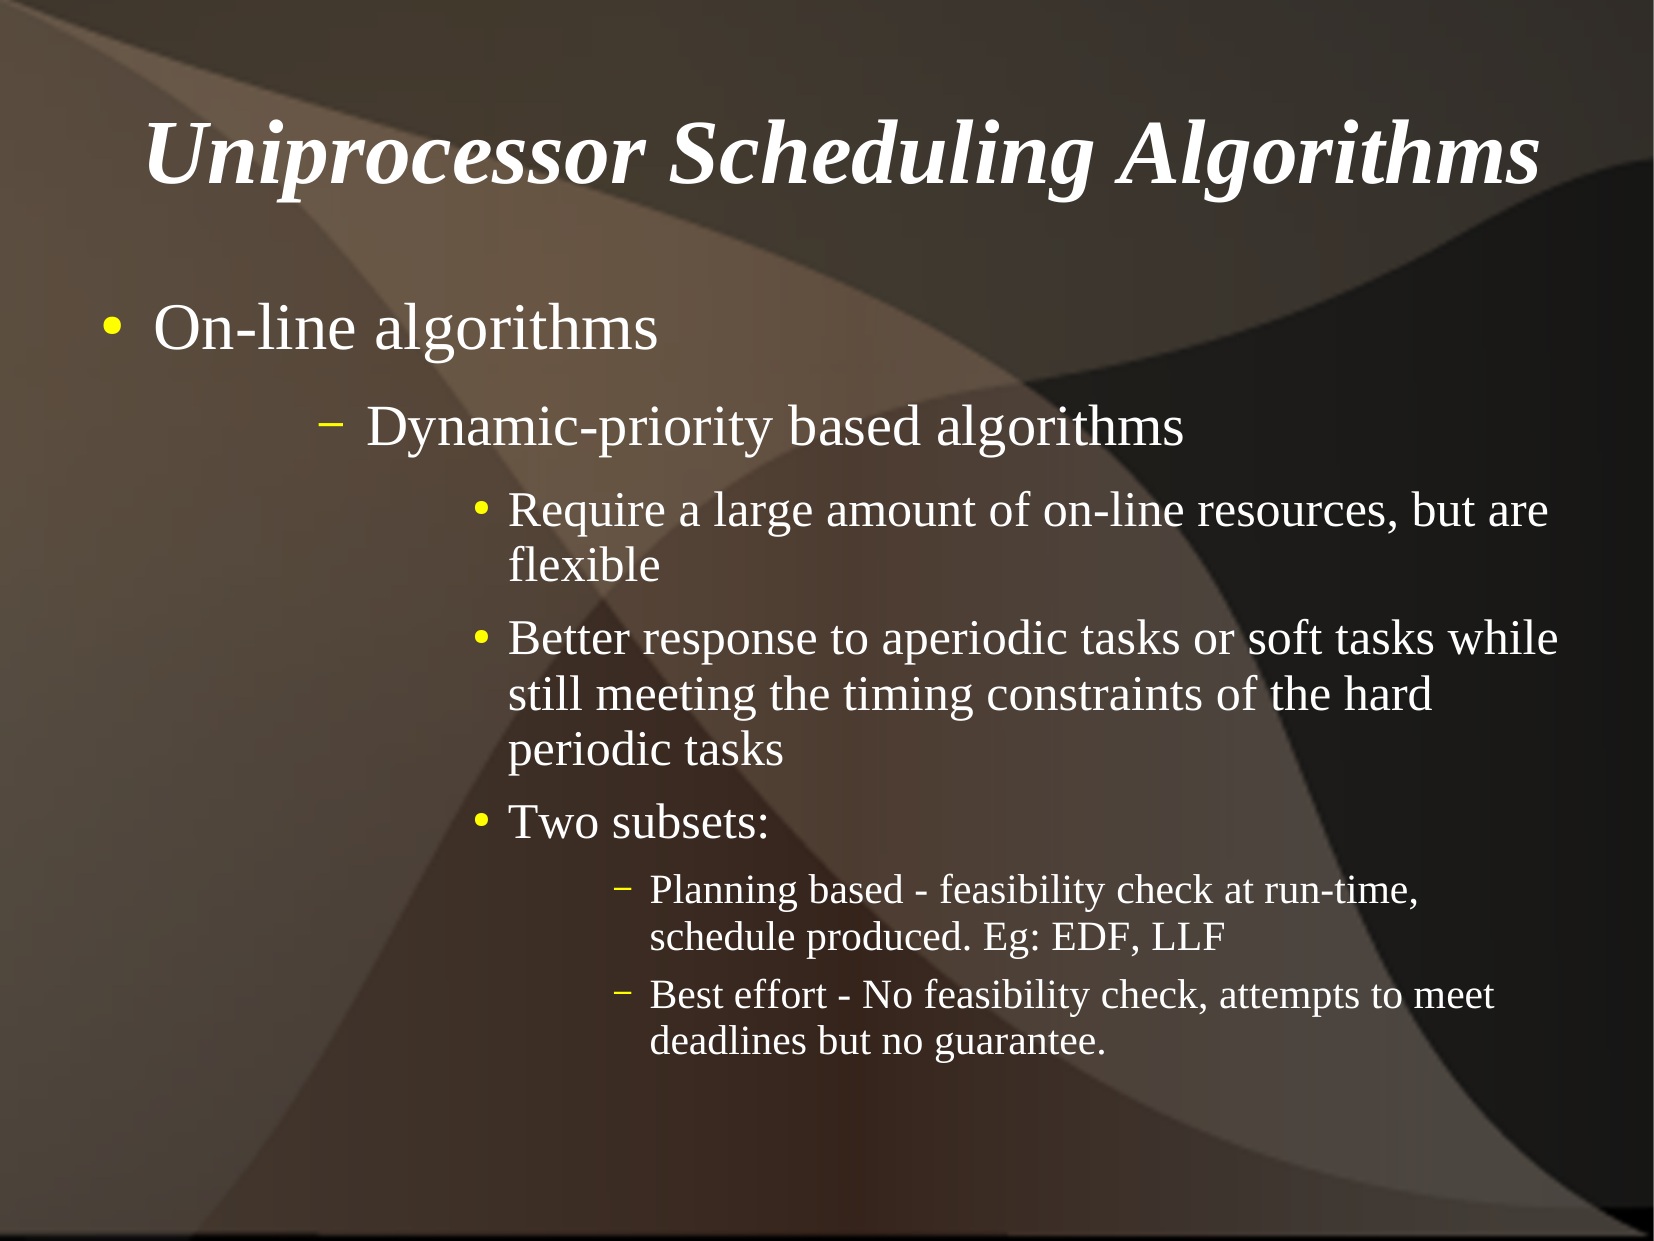

# Uniprocessor Scheduling Algorithms
On-line algorithms
Dynamic-priority based algorithms
Require a large amount of on-line resources, but are flexible
Better response to aperiodic tasks or soft tasks while still meeting the timing constraints of the hard periodic tasks
Two subsets:
Planning based - feasibility check at run-time, schedule produced. Eg: EDF, LLF
Best effort - No feasibility check, attempts to meet deadlines but no guarantee.